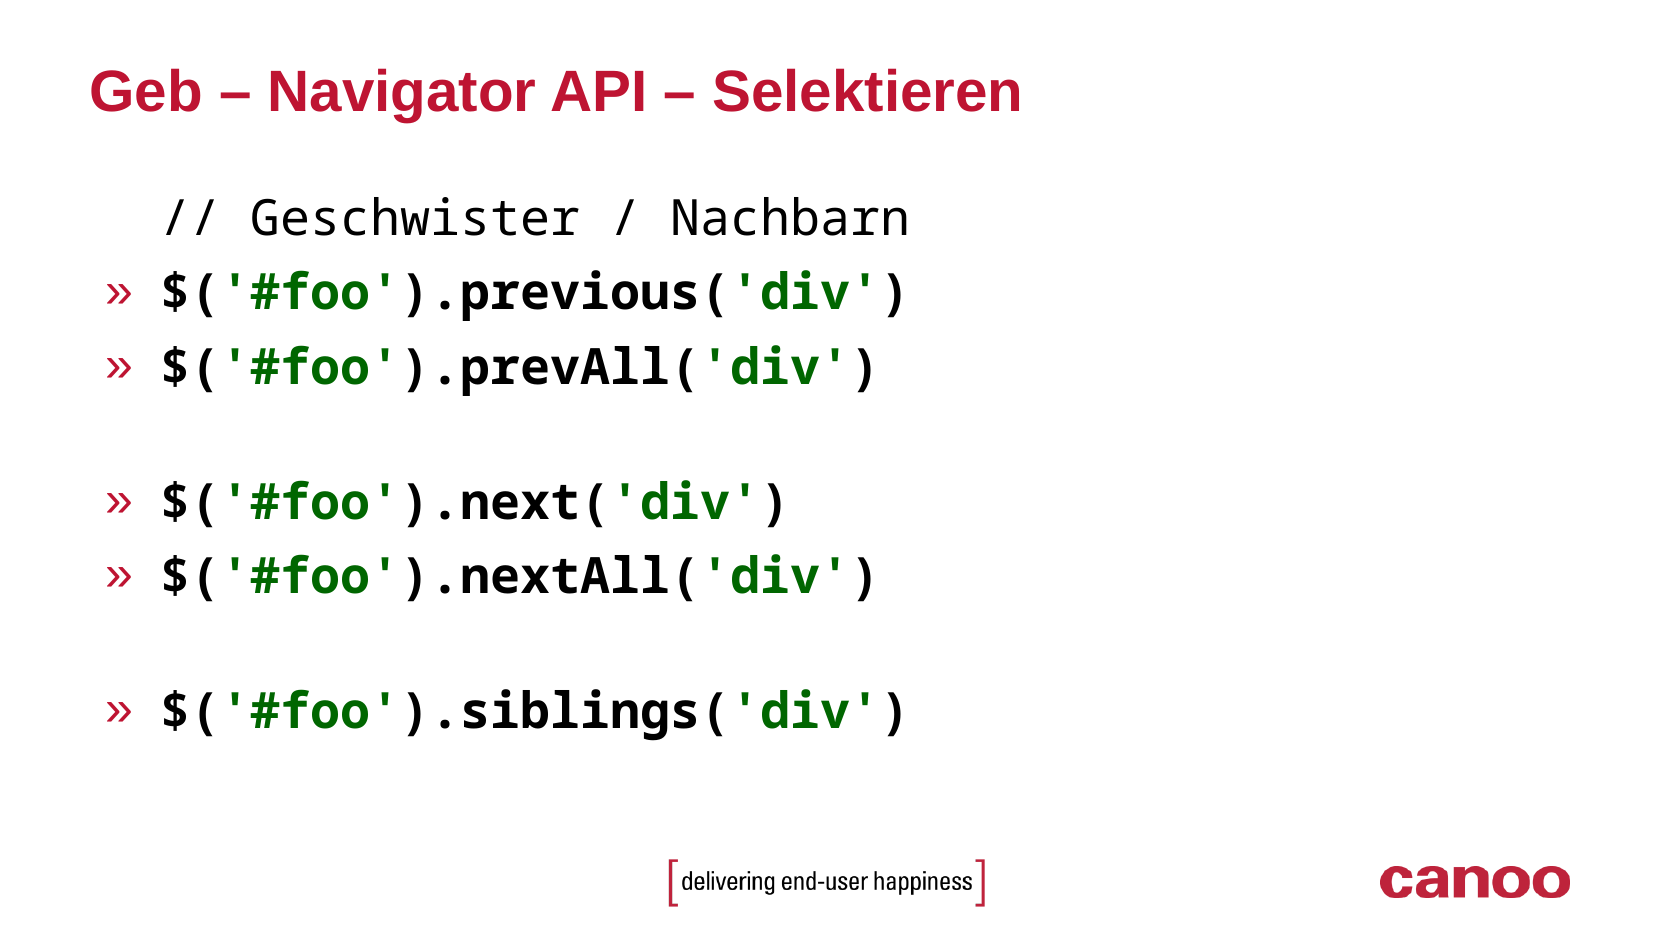

# Geb – Navigator API – Selektieren
// Geschwister / Nachbarn
$('#foo').previous('div')
$('#foo').prevAll('div')
$('#foo').next('div')
$('#foo').nextAll('div')
$('#foo').siblings('div')